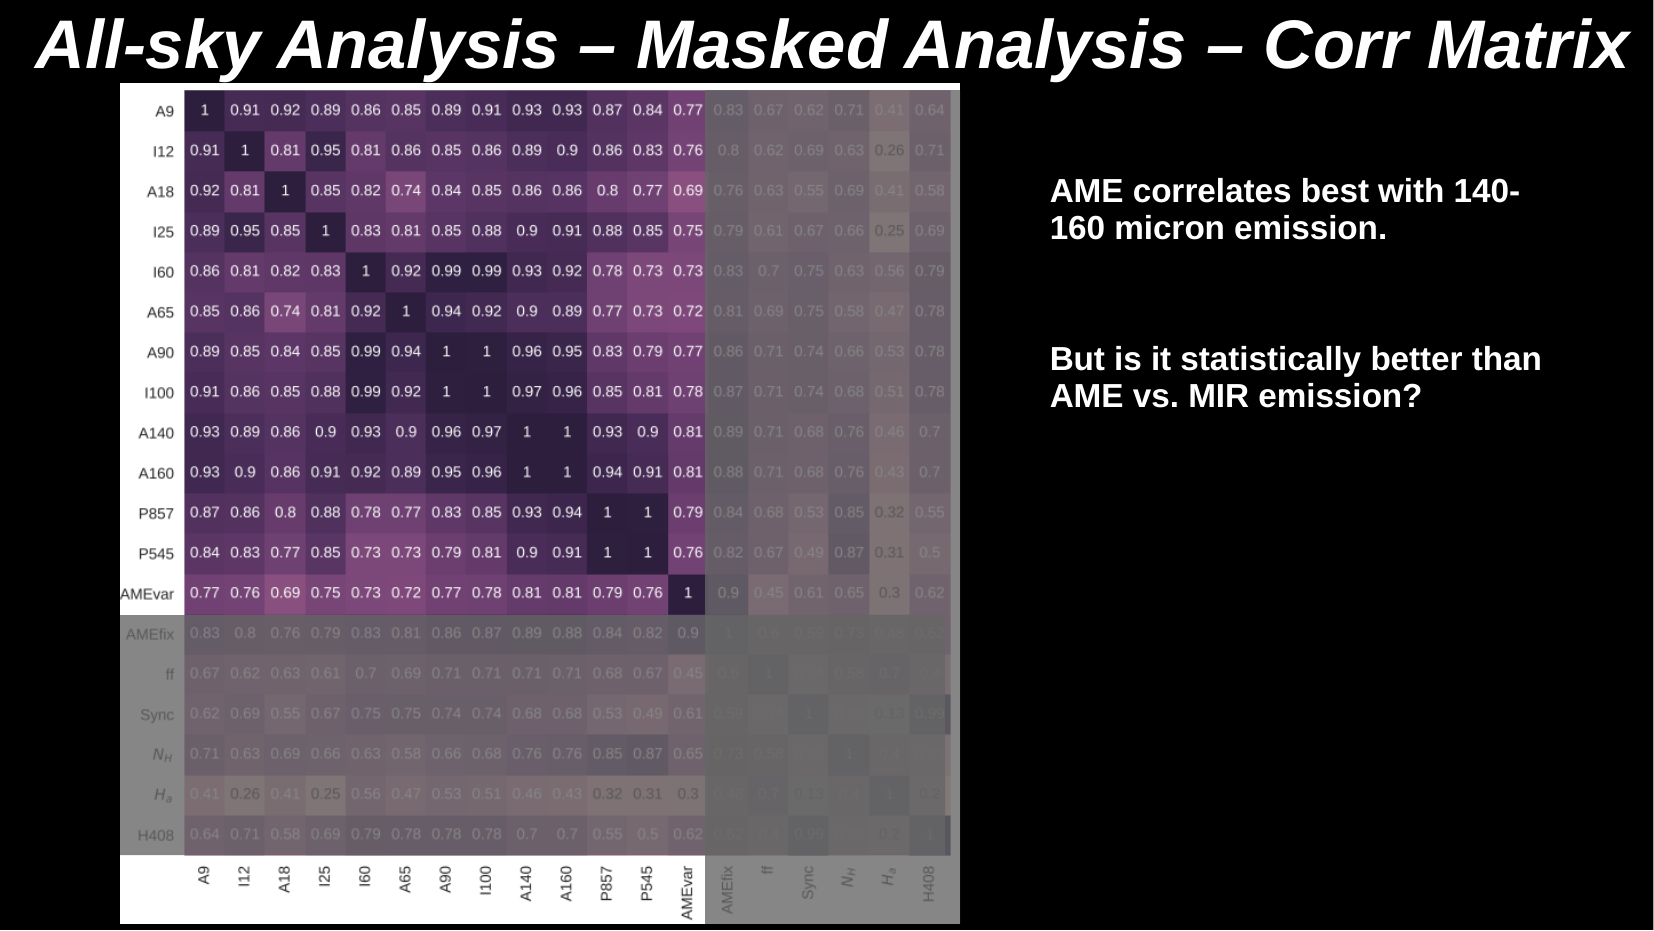

# All-sky Analysis – Masked Analysis – Corr Matrix
AME correlates best with 140-160 micron emission.
But is it statistically better than AME vs. MIR emission?